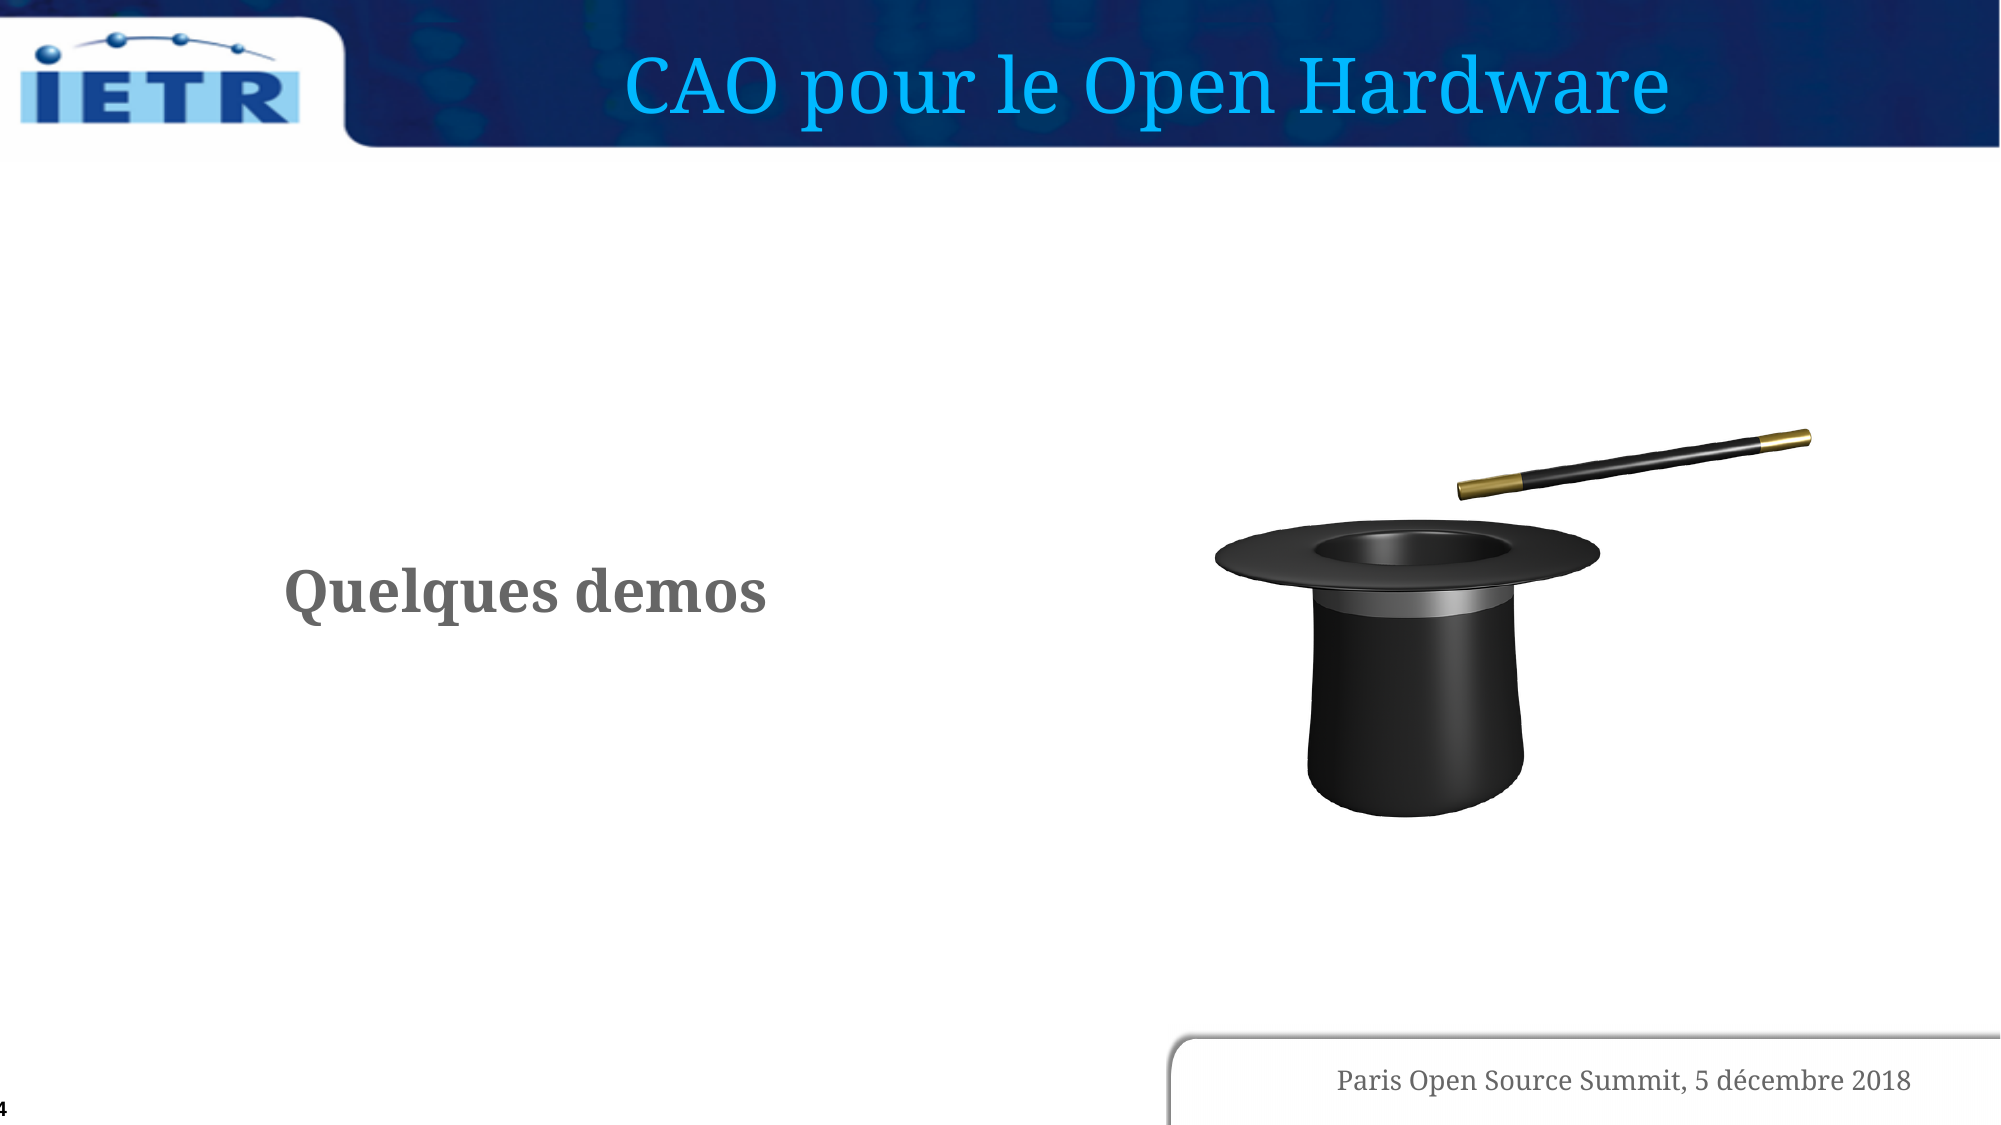

CAO pour le Open Hardware
Quelques demos
Paris Open Source Summit, 5 décembre 2018